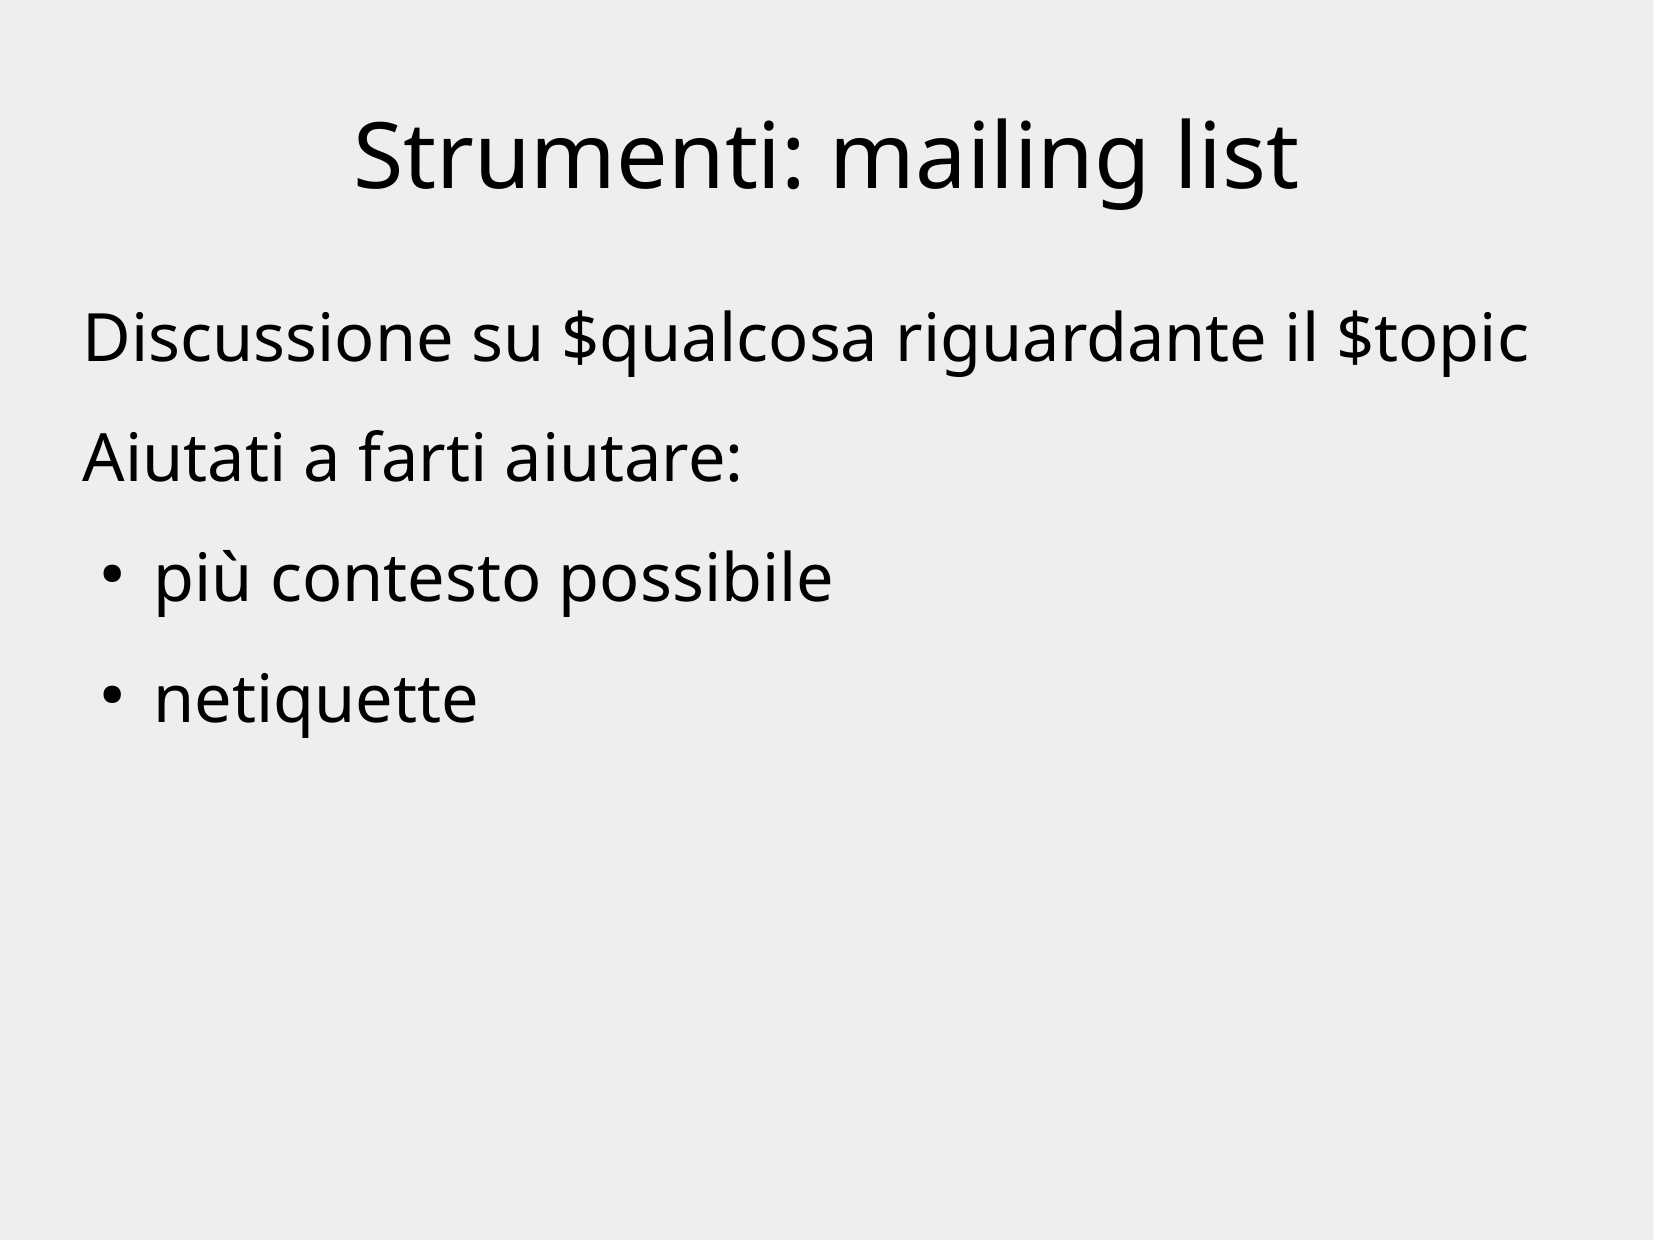

# Strumenti: mailing list
Discussione su $qualcosa riguardante il $topic
Aiutati a farti aiutare:
più contesto possibile
netiquette